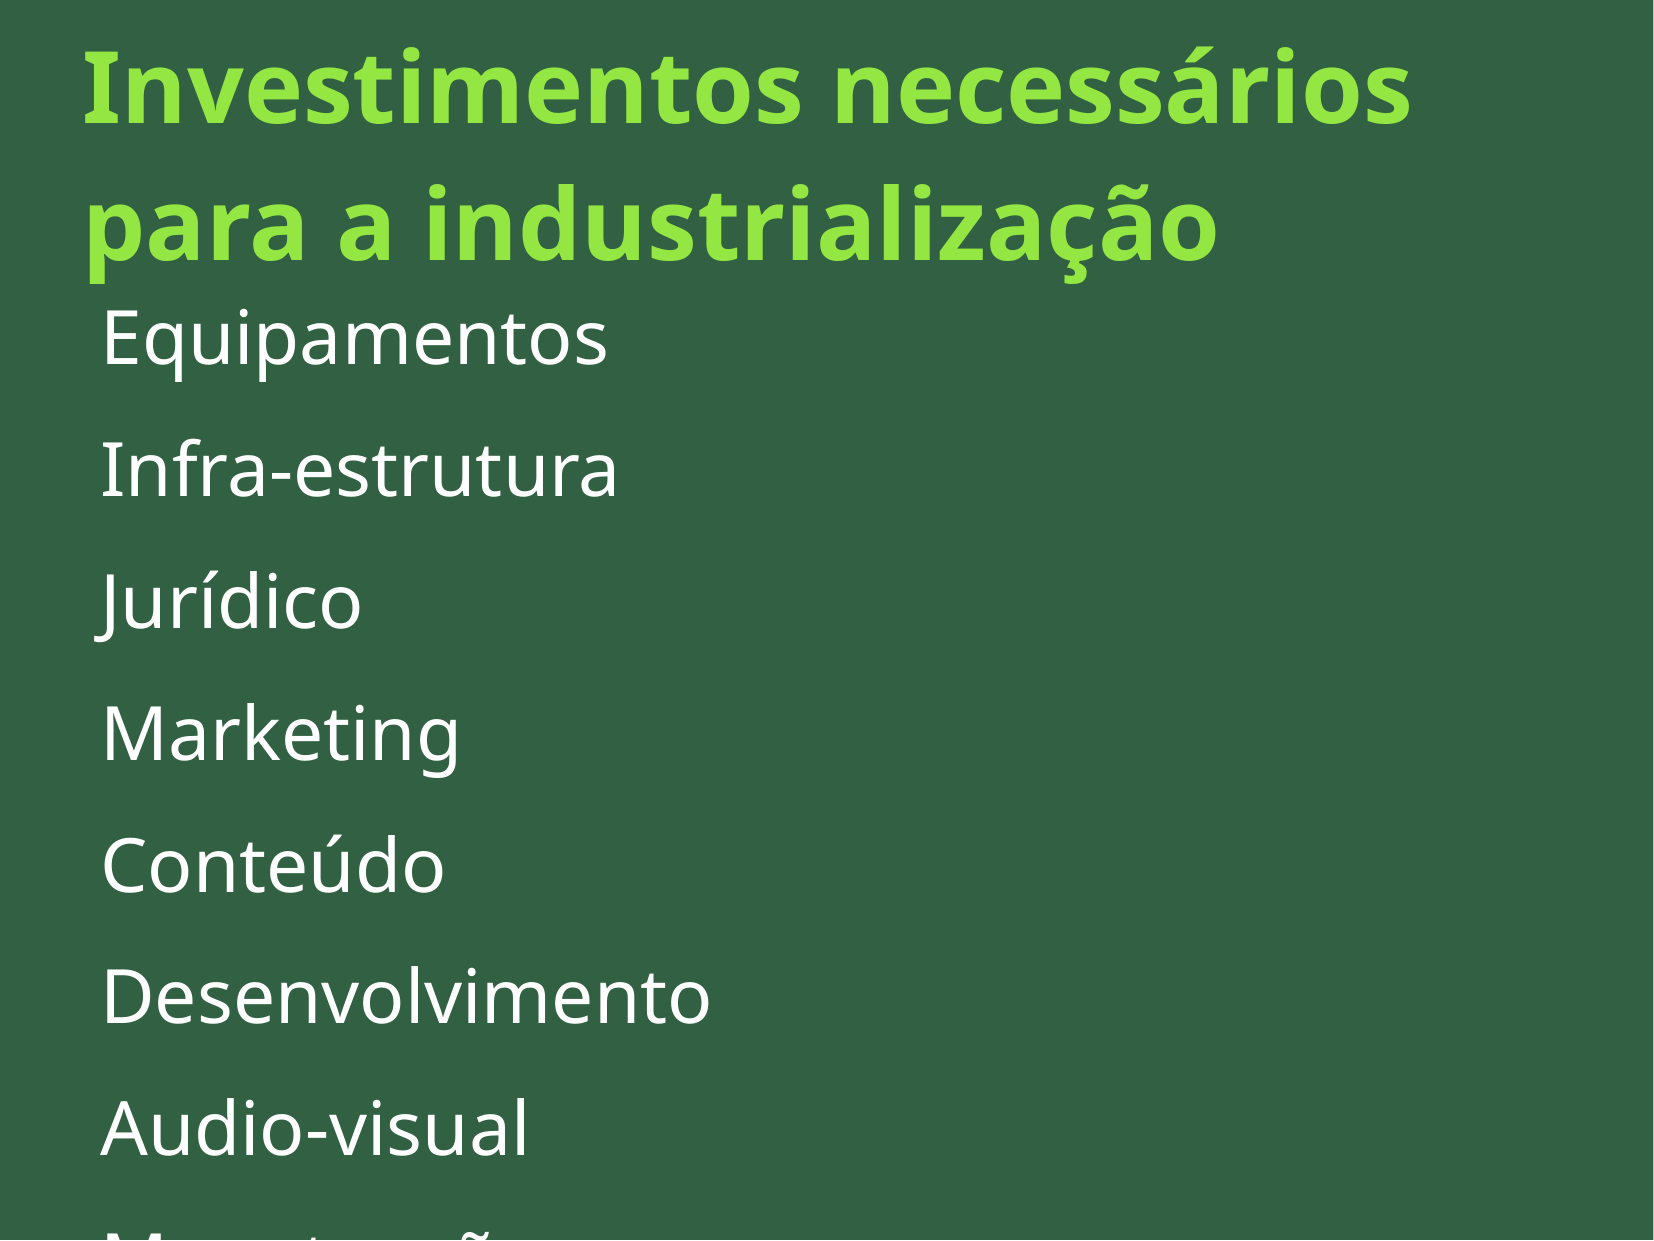

# Investimentos necessários para a industrialização
Equipamentos
Infra-estrutura
Jurídico
Marketing
Conteúdo
Desenvolvimento
Audio-visual
Manutenção